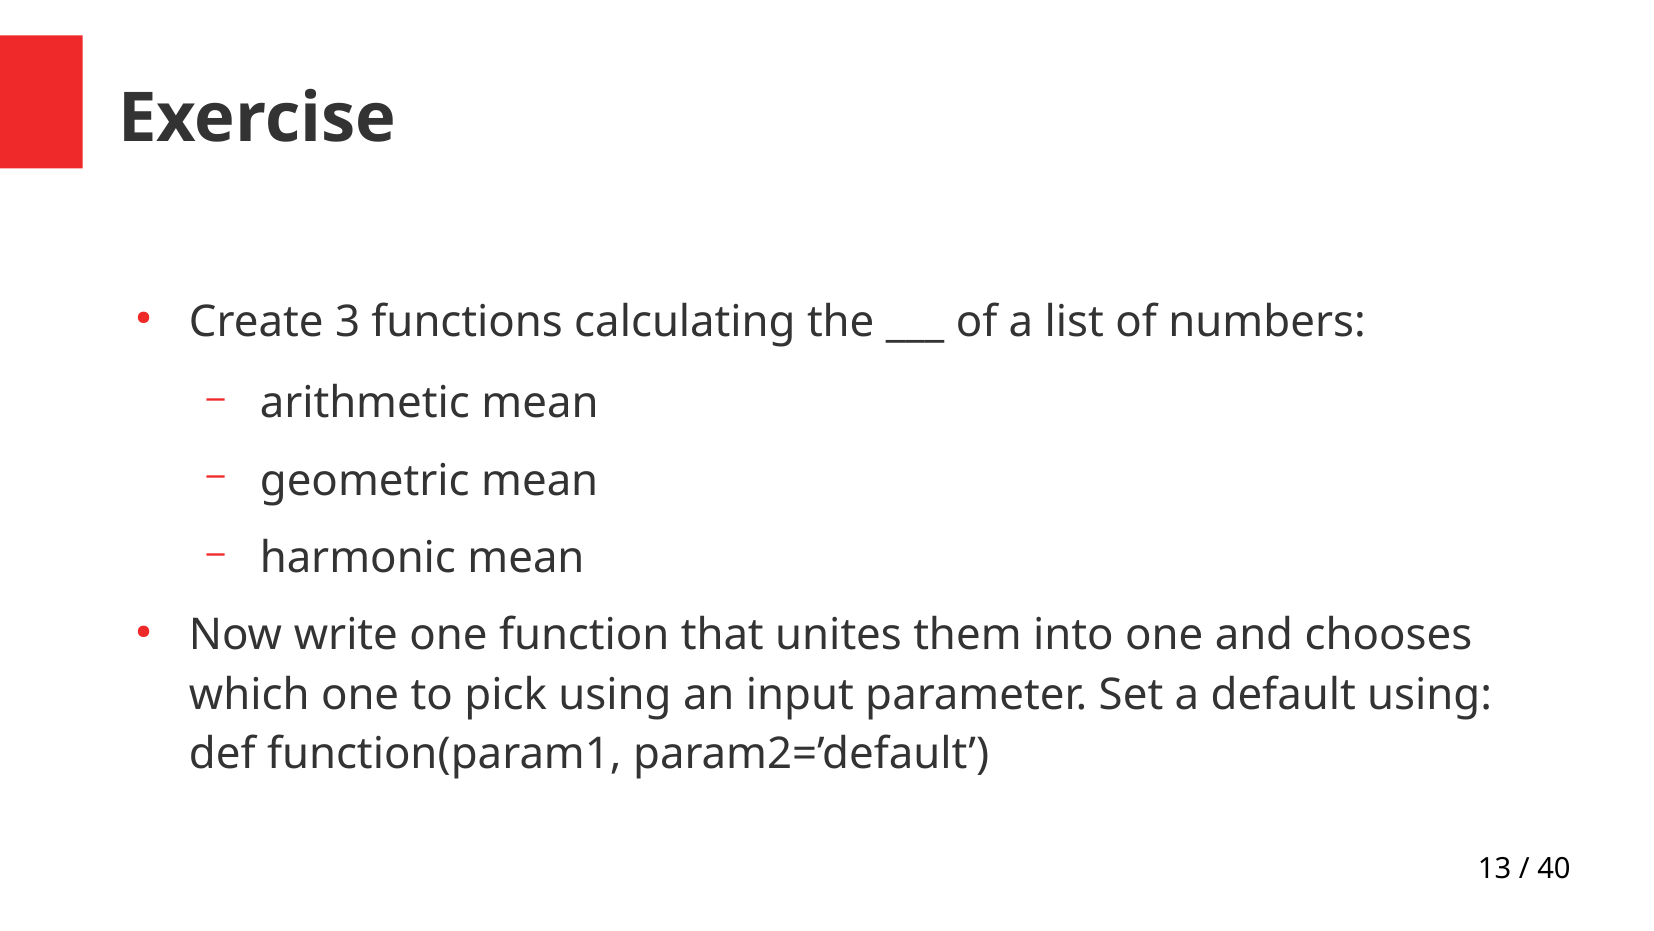

# Exercise
Create 3 functions calculating the ___ of a list of numbers:
arithmetic mean
geometric mean
harmonic mean
Now write one function that unites them into one and chooses which one to pick using an input parameter. Set a default using: def function(param1, param2=’default’)
13